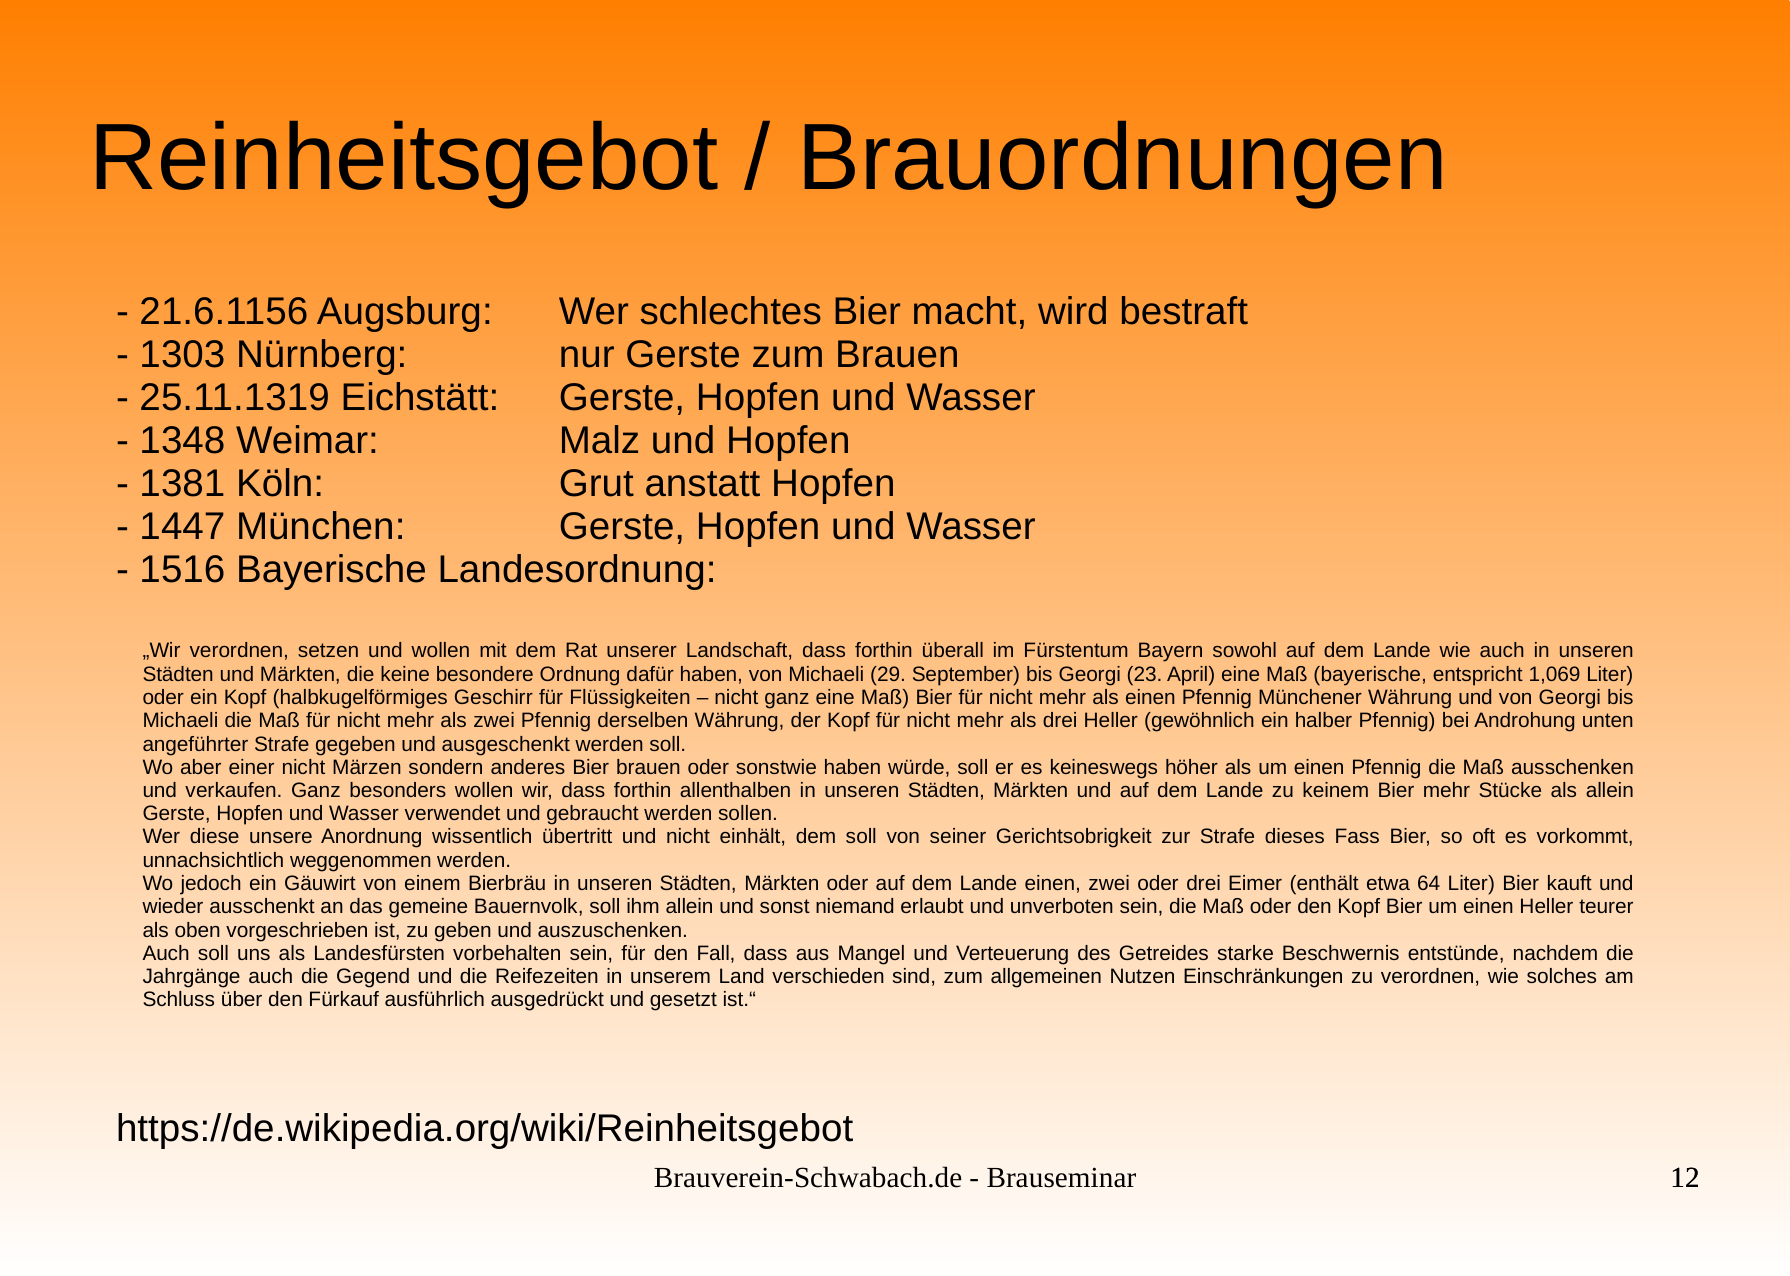

# Reinheitsgebot / Brauordnungen
- 21.6.1156 Augsburg: 	Wer schlechtes Bier macht, wird bestraft
- 1303 Nürnberg: 		nur Gerste zum Brauen
- 25.11.1319 Eichstätt: 	Gerste, Hopfen und Wasser
- 1348 Weimar: 			Malz und Hopfen
- 1381 Köln: 				Grut anstatt Hopfen
- 1447 München: 		Gerste, Hopfen und Wasser
- 1516 Bayerische Landesordnung:
https://de.wikipedia.org/wiki/Reinheitsgebot
„Wir verordnen, setzen und wollen mit dem Rat unserer Landschaft, dass forthin überall im Fürstentum Bayern sowohl auf dem Lande wie auch in unseren Städten und Märkten, die keine besondere Ordnung dafür haben, von Michaeli (29. September) bis Georgi (23. April) eine Maß (bayerische, entspricht 1,069 Liter) oder ein Kopf (halbkugelförmiges Geschirr für Flüssigkeiten – nicht ganz eine Maß) Bier für nicht mehr als einen Pfennig Münchener Währung und von Georgi bis Michaeli die Maß für nicht mehr als zwei Pfennig derselben Währung, der Kopf für nicht mehr als drei Heller (gewöhnlich ein halber Pfennig) bei Androhung unten angeführter Strafe gegeben und ausgeschenkt werden soll.
Wo aber einer nicht Märzen sondern anderes Bier brauen oder sonstwie haben würde, soll er es keineswegs höher als um einen Pfennig die Maß ausschenken und verkaufen. Ganz besonders wollen wir, dass forthin allenthalben in unseren Städten, Märkten und auf dem Lande zu keinem Bier mehr Stücke als allein Gerste, Hopfen und Wasser verwendet und gebraucht werden sollen.
Wer diese unsere Anordnung wissentlich übertritt und nicht einhält, dem soll von seiner Gerichtsobrigkeit zur Strafe dieses Fass Bier, so oft es vorkommt, unnachsichtlich weggenommen werden.
Wo jedoch ein Gäuwirt von einem Bierbräu in unseren Städten, Märkten oder auf dem Lande einen, zwei oder drei Eimer (enthält etwa 64 Liter) Bier kauft und wieder ausschenkt an das gemeine Bauernvolk, soll ihm allein und sonst niemand erlaubt und unverboten sein, die Maß oder den Kopf Bier um einen Heller teurer als oben vorgeschrieben ist, zu geben und auszuschenken.
Auch soll uns als Landesfürsten vorbehalten sein, für den Fall, dass aus Mangel und Verteuerung des Getreides starke Beschwernis entstünde, nachdem die Jahrgänge auch die Gegend und die Reifezeiten in unserem Land verschieden sind, zum allgemeinen Nutzen Einschränkungen zu verordnen, wie solches am Schluss über den Fürkauf ausführlich ausgedrückt und gesetzt ist.“
Brauverein-Schwabach.de - Brauseminar
12